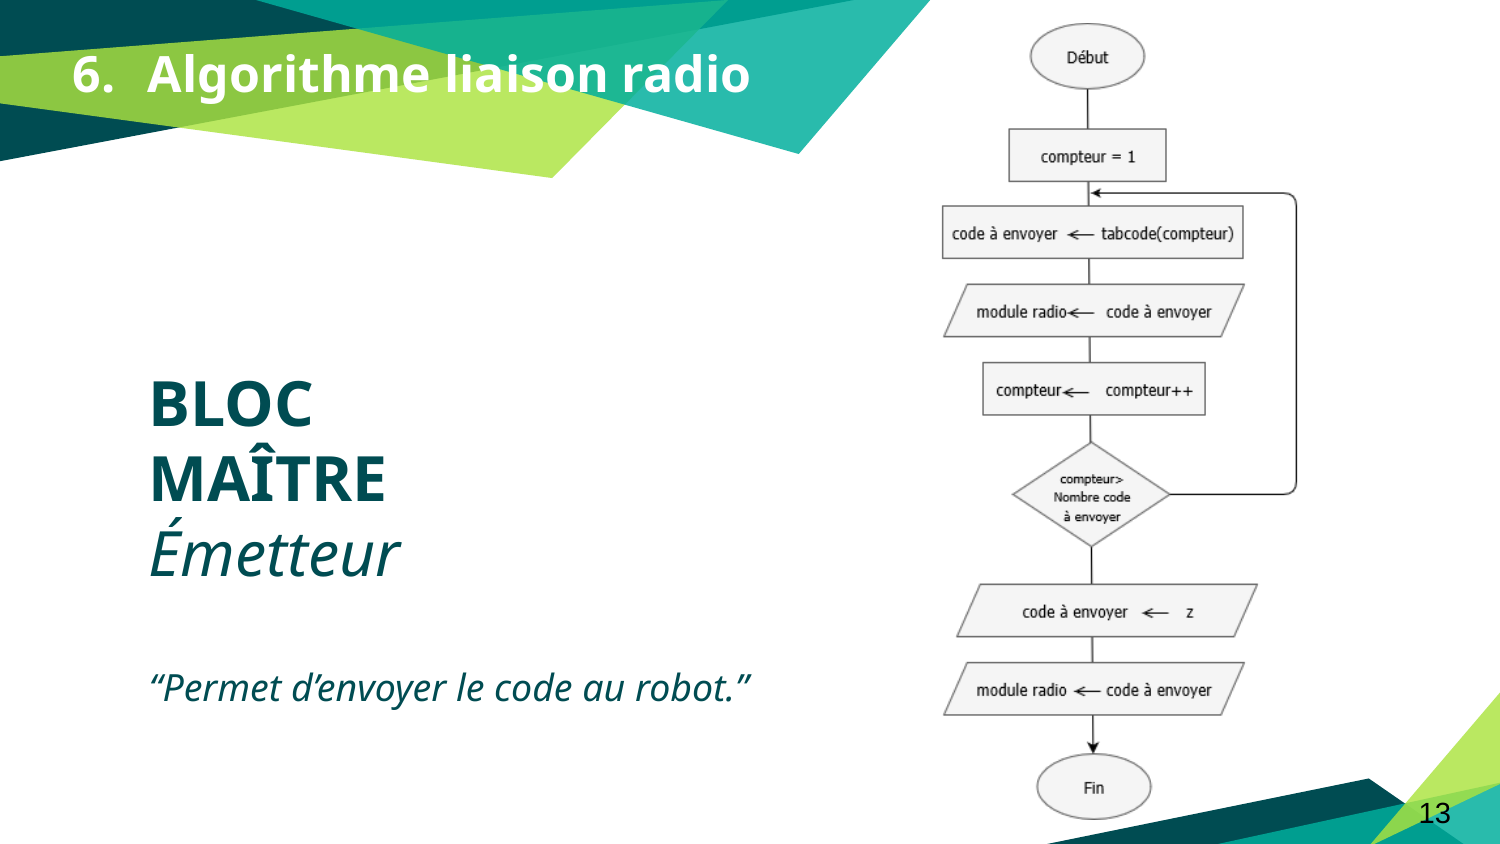

# 6.	Algorithme liaison radio
BLOC
MAÎTRE
Émetteur
“Permet d’envoyer le code au robot.”